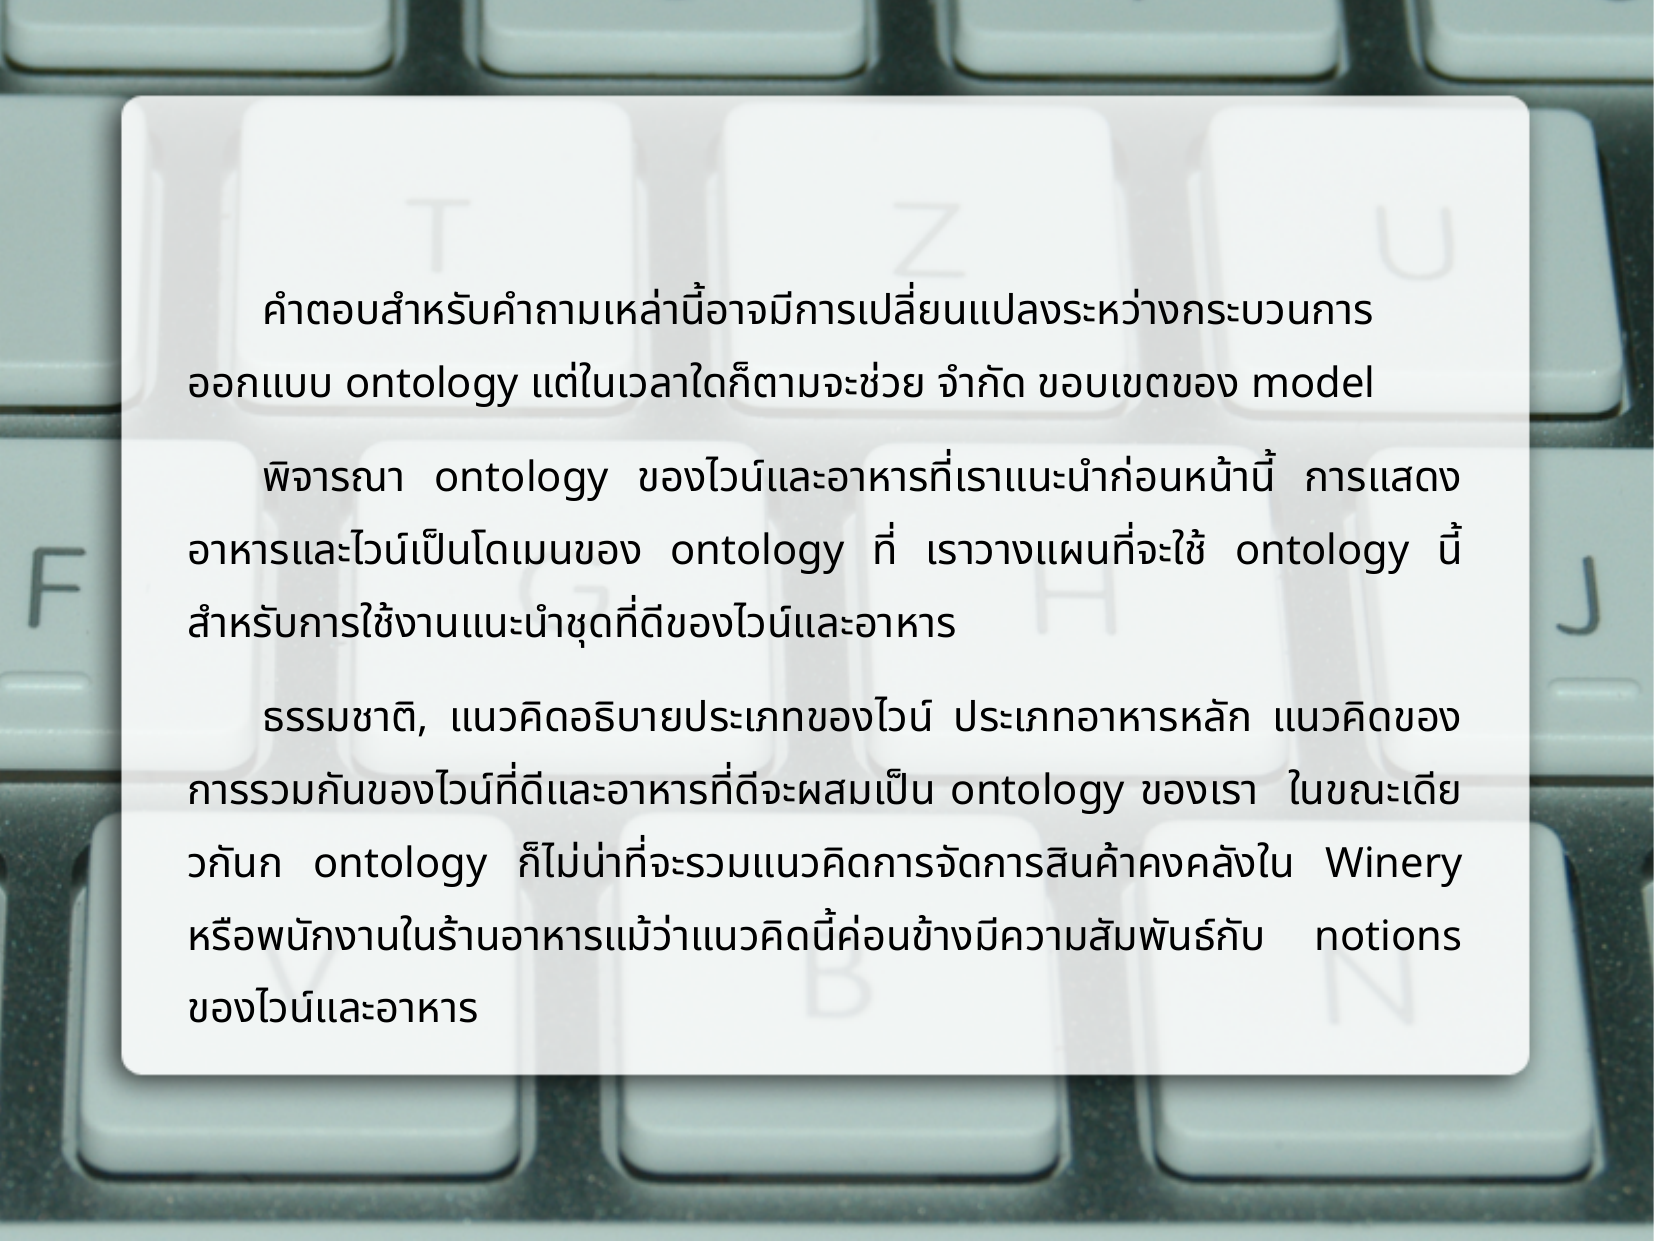

#
	คำตอบสำหรับคำถามเหล่านี้อาจมีการเปลี่ยนแปลงระหว่างกระบวนการออกแบบ ontology แต่ในเวลาใดก็ตามจะช่วย จำกัด ขอบเขตของ model
	พิจารณา ontology ของไวน์และอาหารที่เราแนะนำก่อนหน้านี้ การแสดงอาหารและไวน์เป็นโดเมนของ ontology ที่ เราวางแผนที่จะใช้ ontology นี้สำหรับการใช้งานแนะนำชุดที่ดีของไวน์และอาหาร
	ธรรมชาติ, แนวคิดอธิบายประเภทของไวน์ ประเภทอาหารหลัก แนวคิดของการรวมกันของไวน์ที่ดีและอาหารที่ดีจะผสมเป็น ontology ของเรา ในขณะเดียวกันก ontology ก็ไม่น่าที่จะรวมแนวคิดการจัดการสินค้าคงคลังใน Winery หรือพนักงานในร้านอาหารแม้ว่าแนวคิดนี้ค่อนข้างมีความสัมพันธ์กับ notions ของไวน์และอาหาร